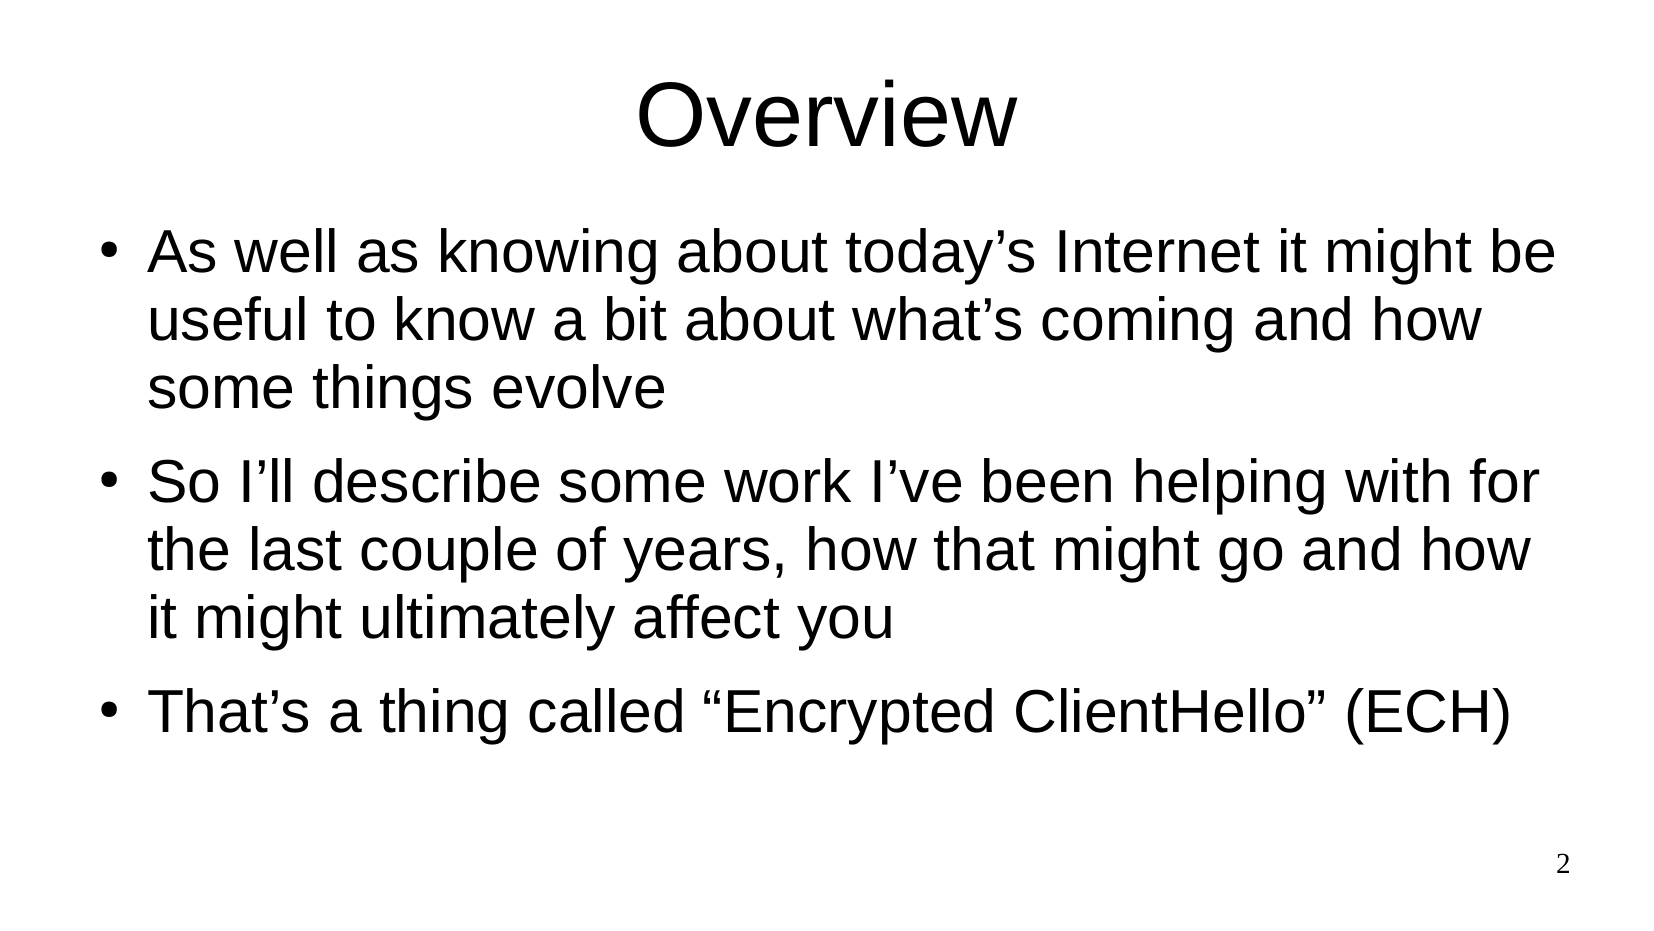

# Overview
As well as knowing about today’s Internet it might be useful to know a bit about what’s coming and how some things evolve
So I’ll describe some work I’ve been helping with for the last couple of years, how that might go and how it might ultimately affect you
That’s a thing called “Encrypted ClientHello” (ECH)
2